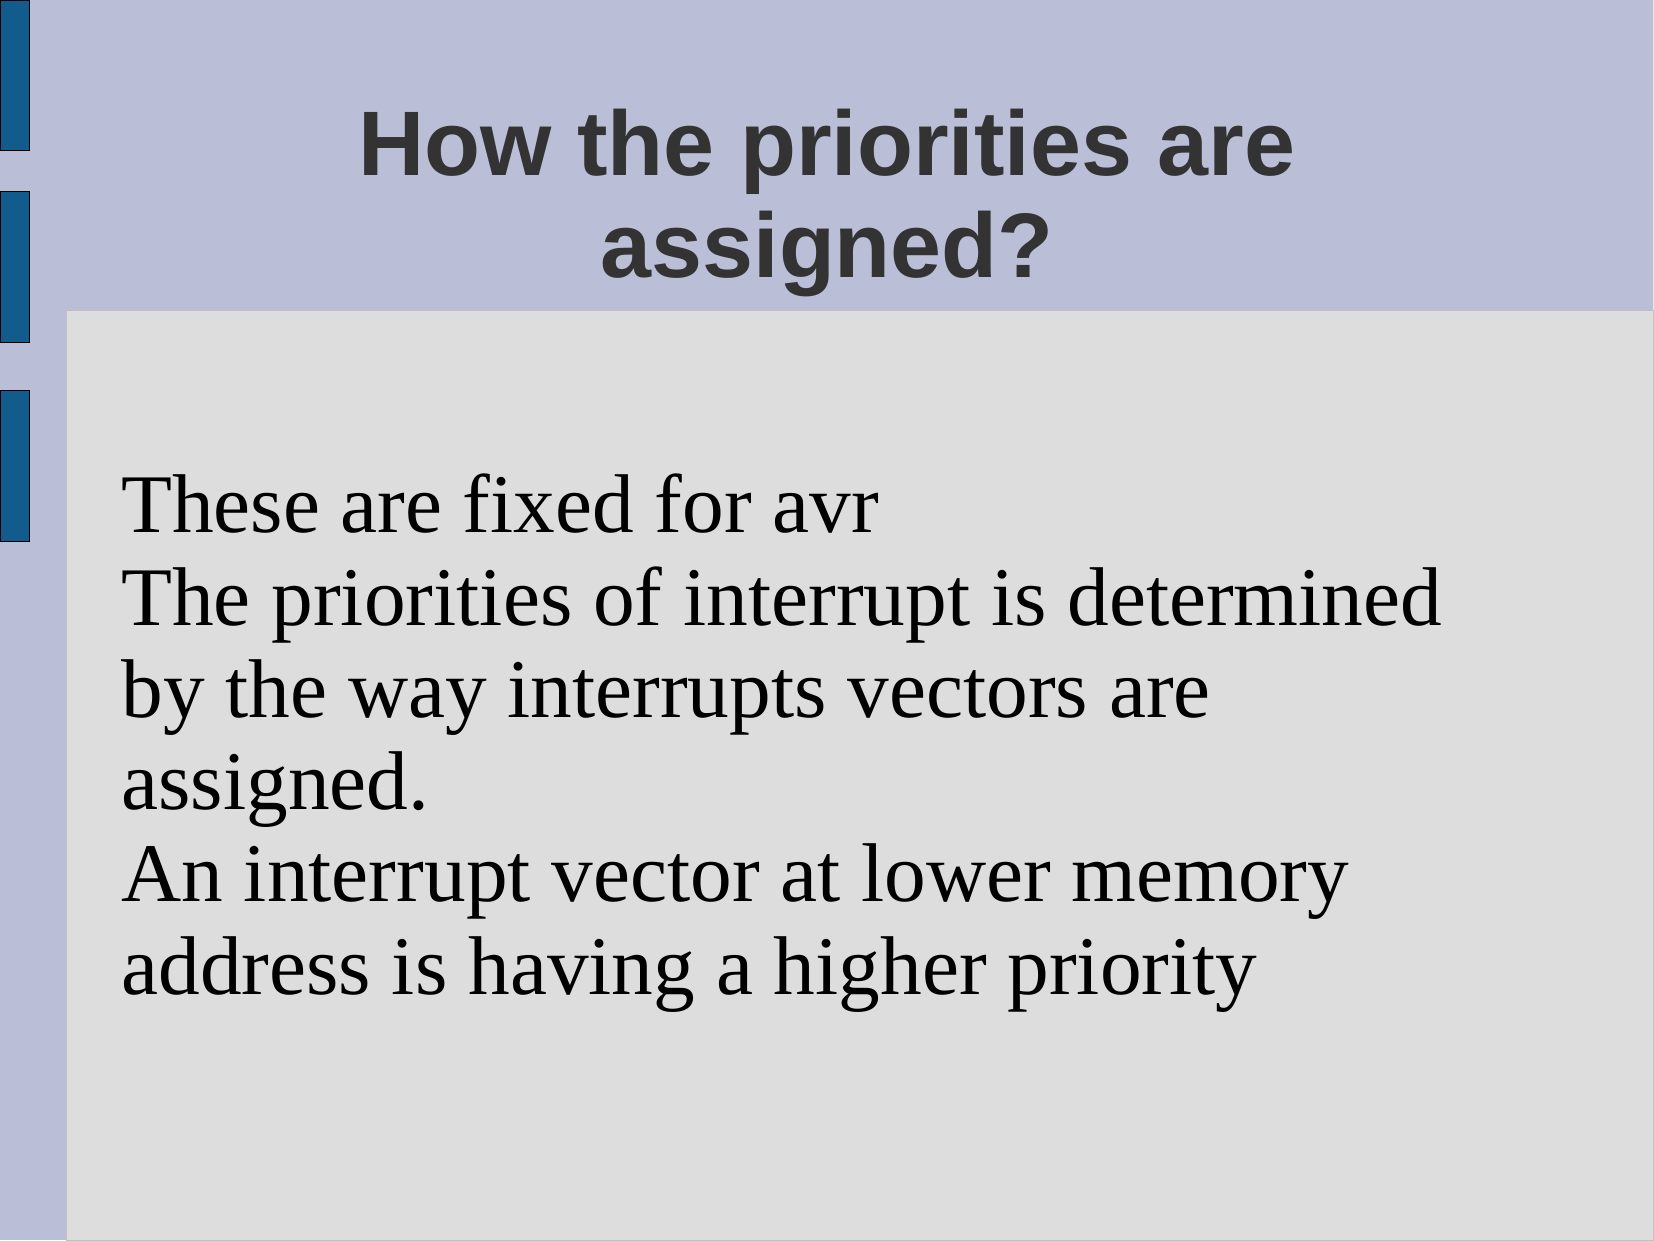

# How the priorities are assigned?
These are fixed for avr
The priorities of interrupt is determined by the way interrupts vectors are assigned.
An interrupt vector at lower memory address is having a higher priority